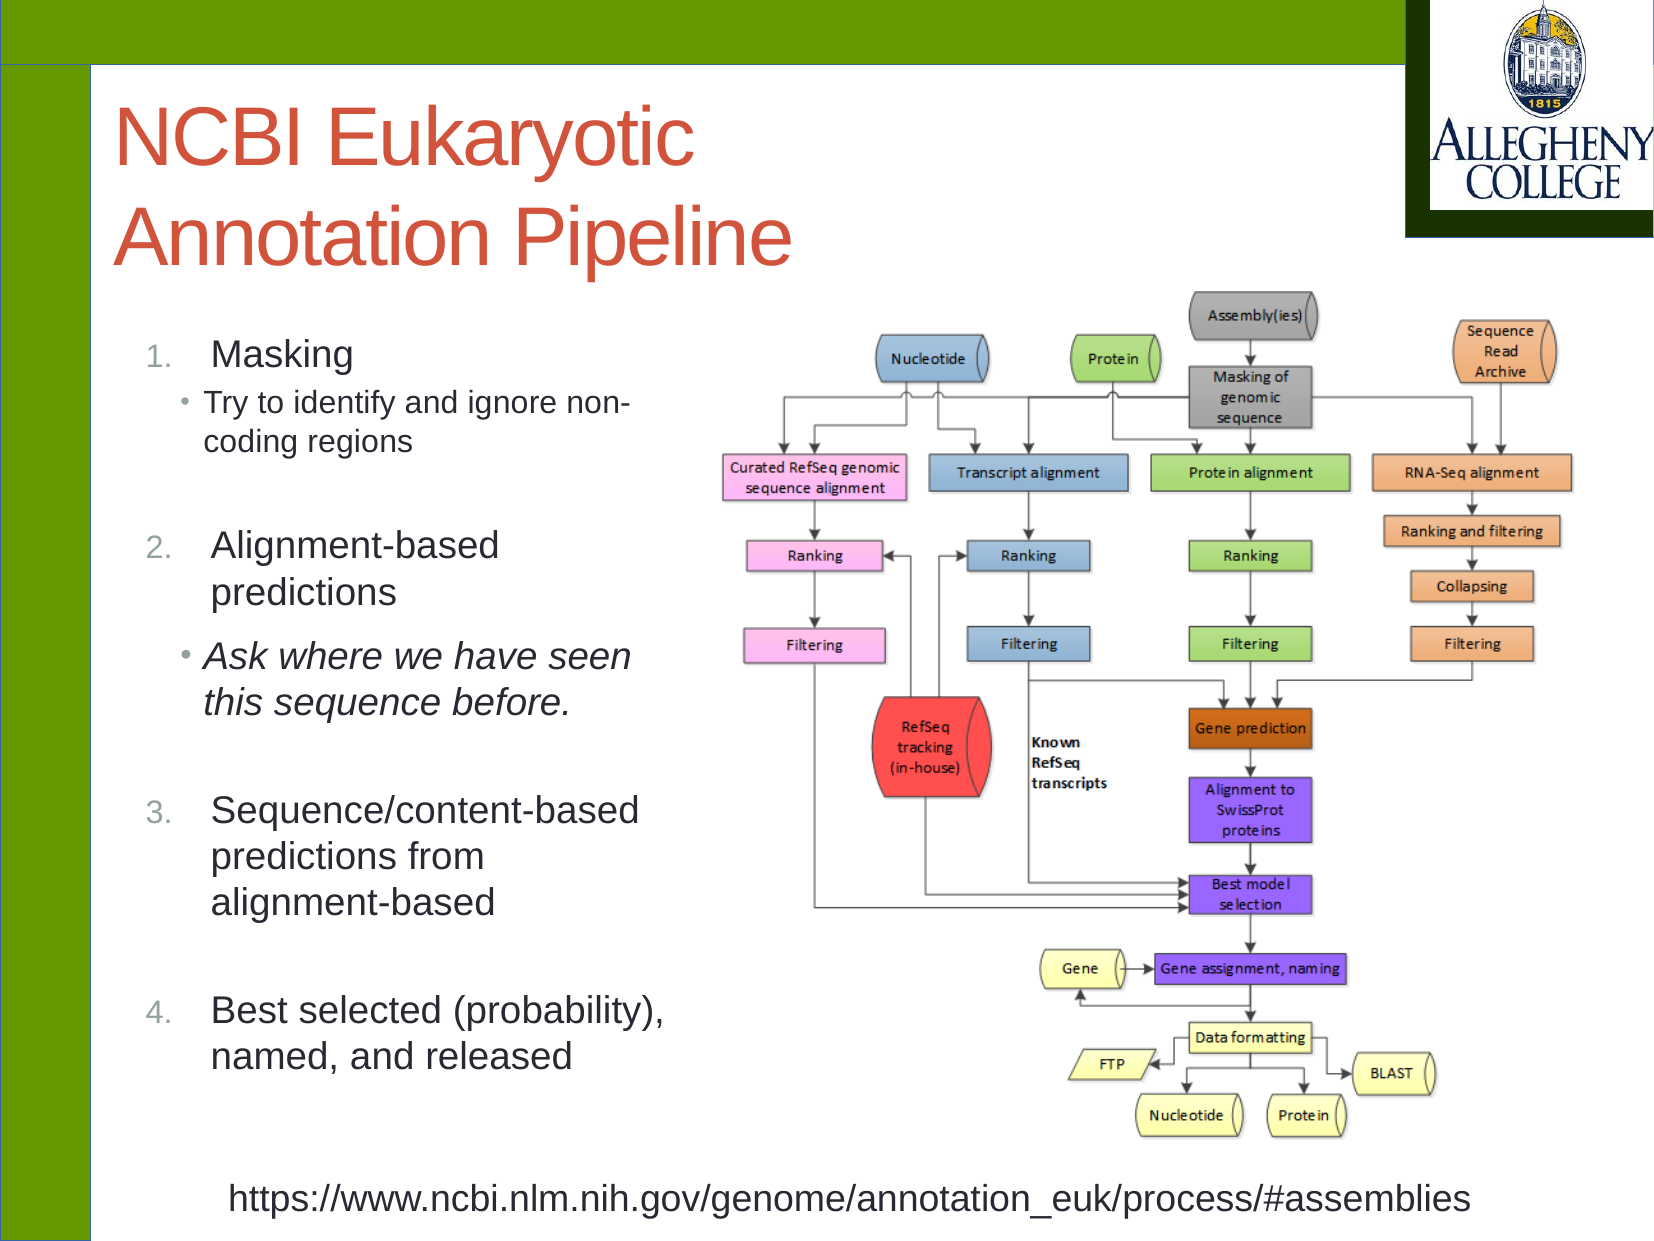

# NCBI Eukaryotic Annotation Pipeline
Masking
Try to identify and ignore non-coding regions
Alignment-based predictions
Ask where we have seen this sequence before.
Sequence/content-based predictions from alignment-based
Best selected (probability), named, and released
https://www.ncbi.nlm.nih.gov/genome/annotation_euk/process/#assemblies